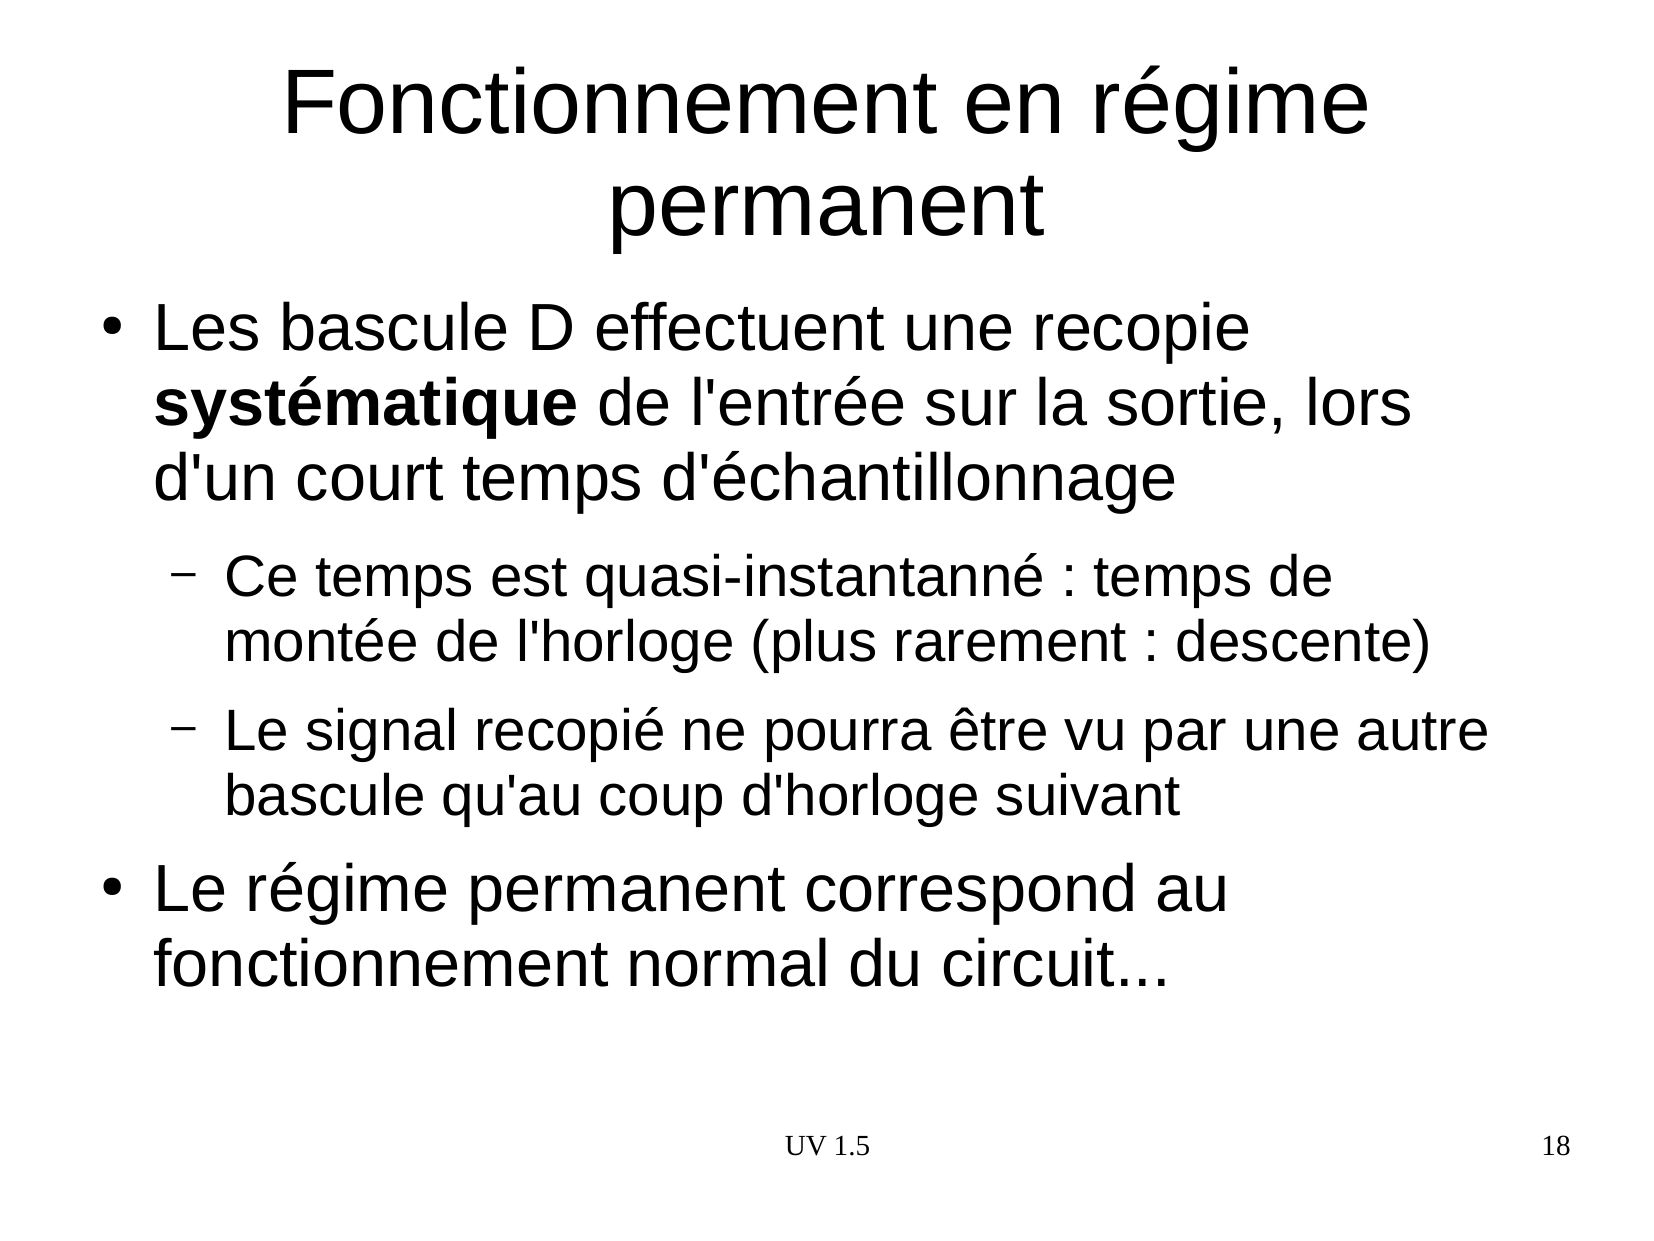

# Fonctionnement en régime permanent
Les bascule D effectuent une recopie systématique de l'entrée sur la sortie, lors d'un court temps d'échantillonnage
Ce temps est quasi-instantanné : temps de montée de l'horloge (plus rarement : descente)
Le signal recopié ne pourra être vu par une autre bascule qu'au coup d'horloge suivant
Le régime permanent correspond au fonctionnement normal du circuit...
UV 1.5
18